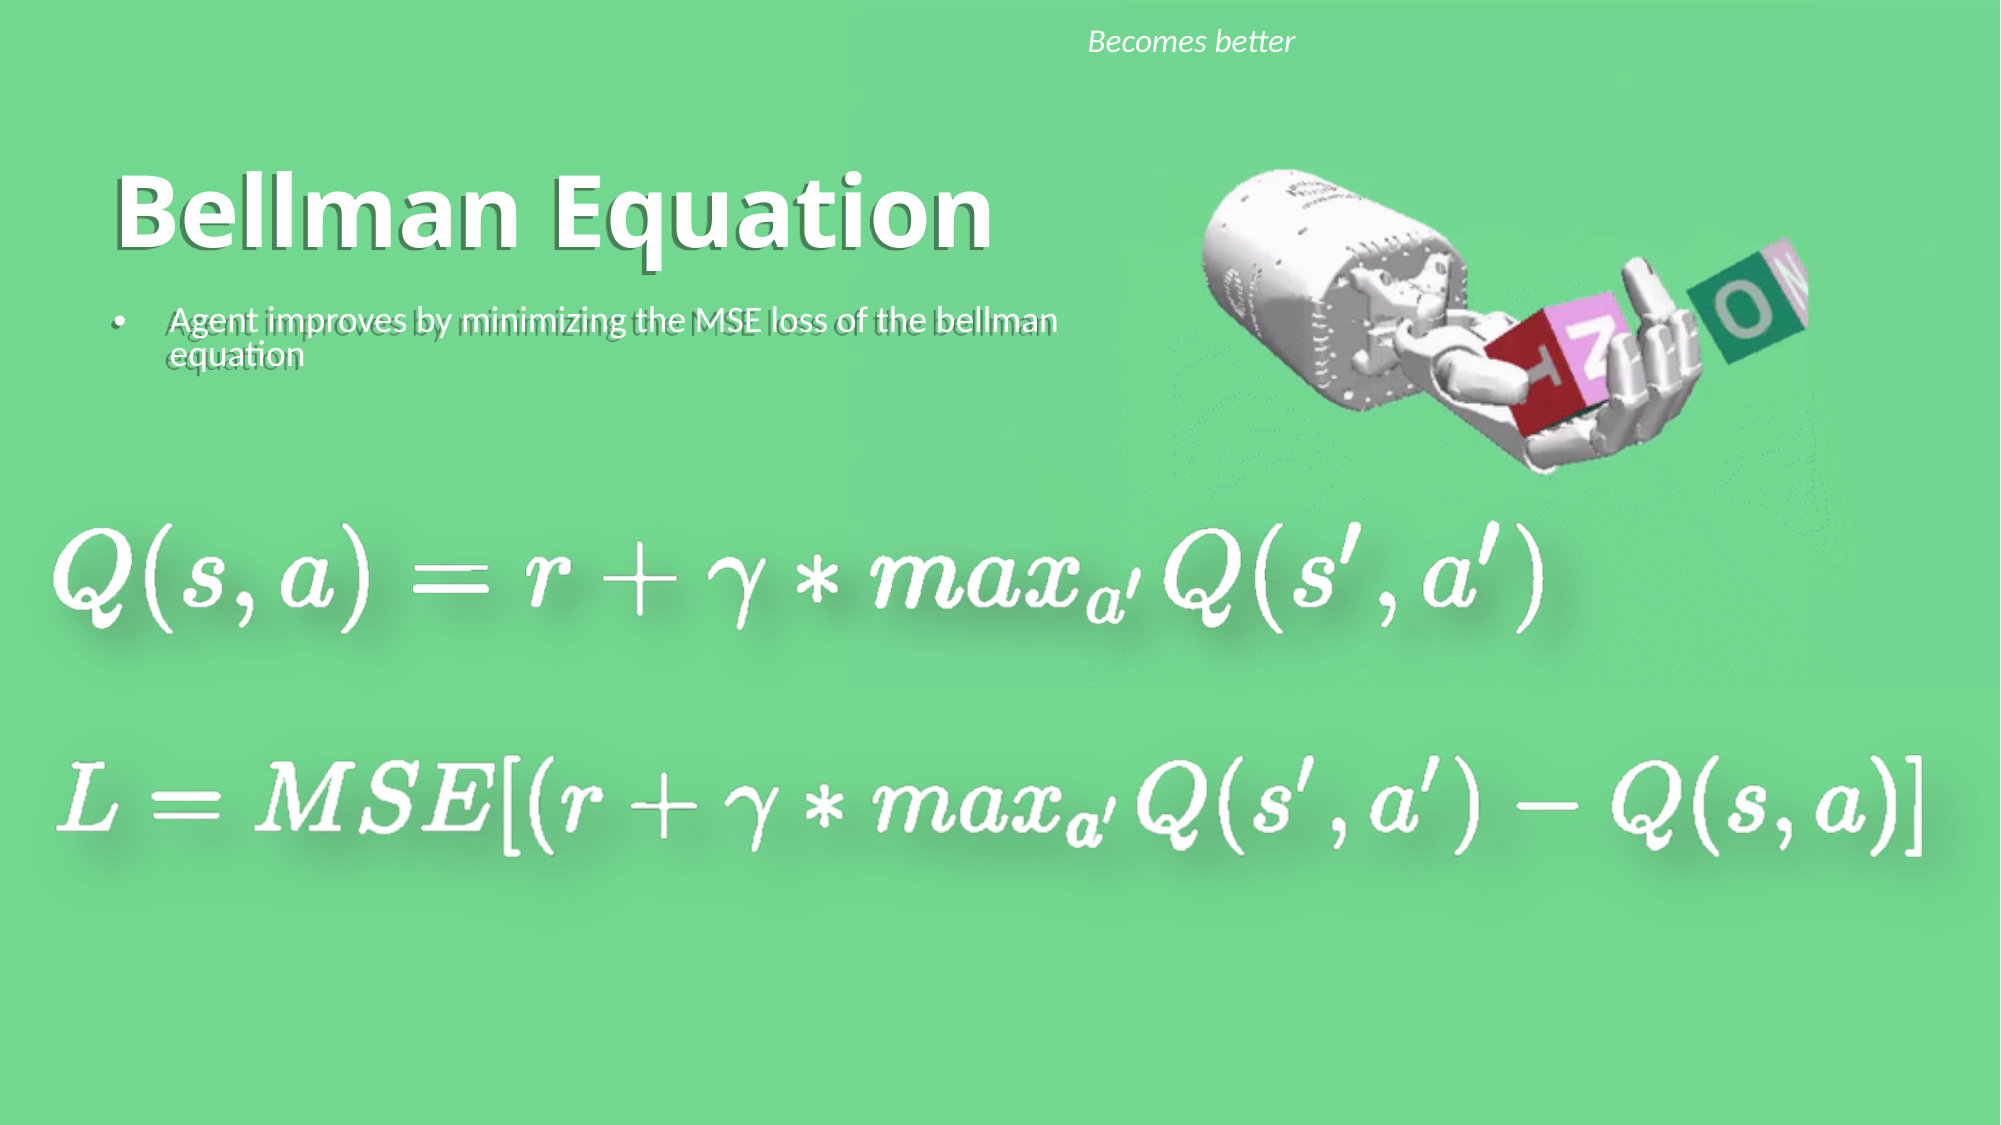

Becomes better
Bellman Equation
Agent improves by minimizing the MSE loss of the bellman equation